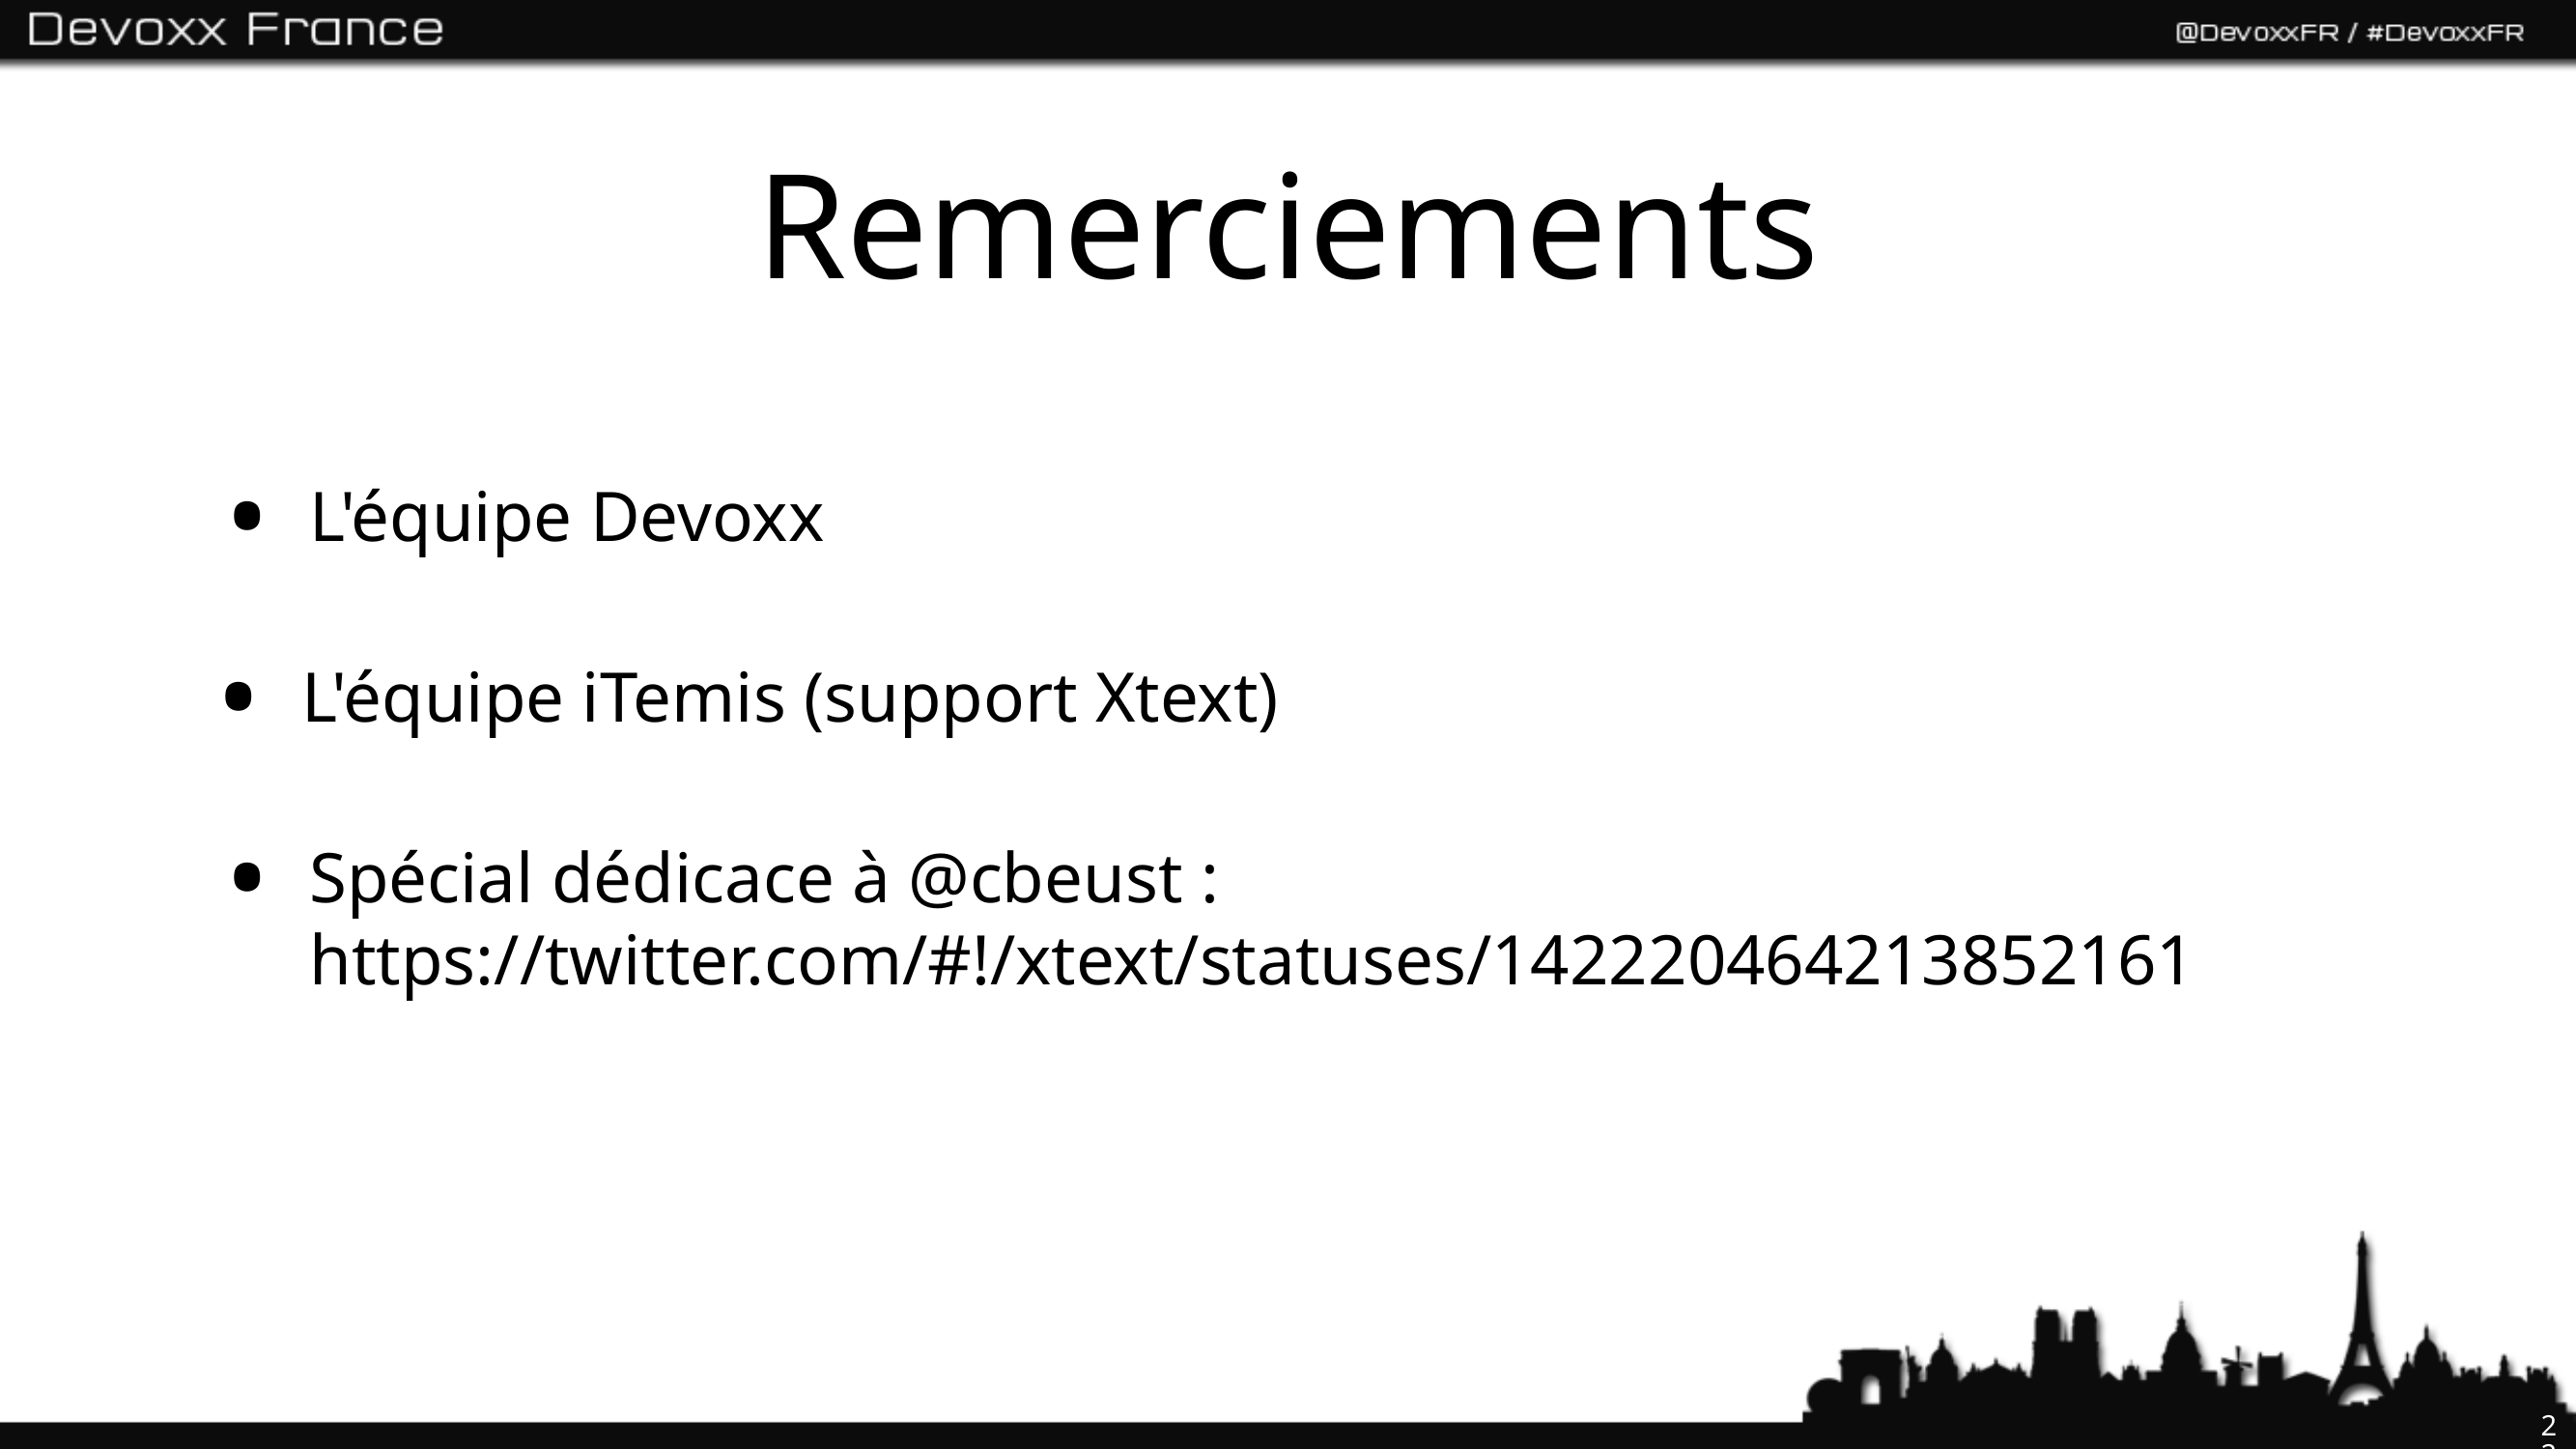

# Remerciements
L'équipe Devoxx
L'équipe iTemis (support Xtext)
Spécial dédicace à @cbeust : https://twitter.com/#!/xtext/statuses/142220464213852161
22